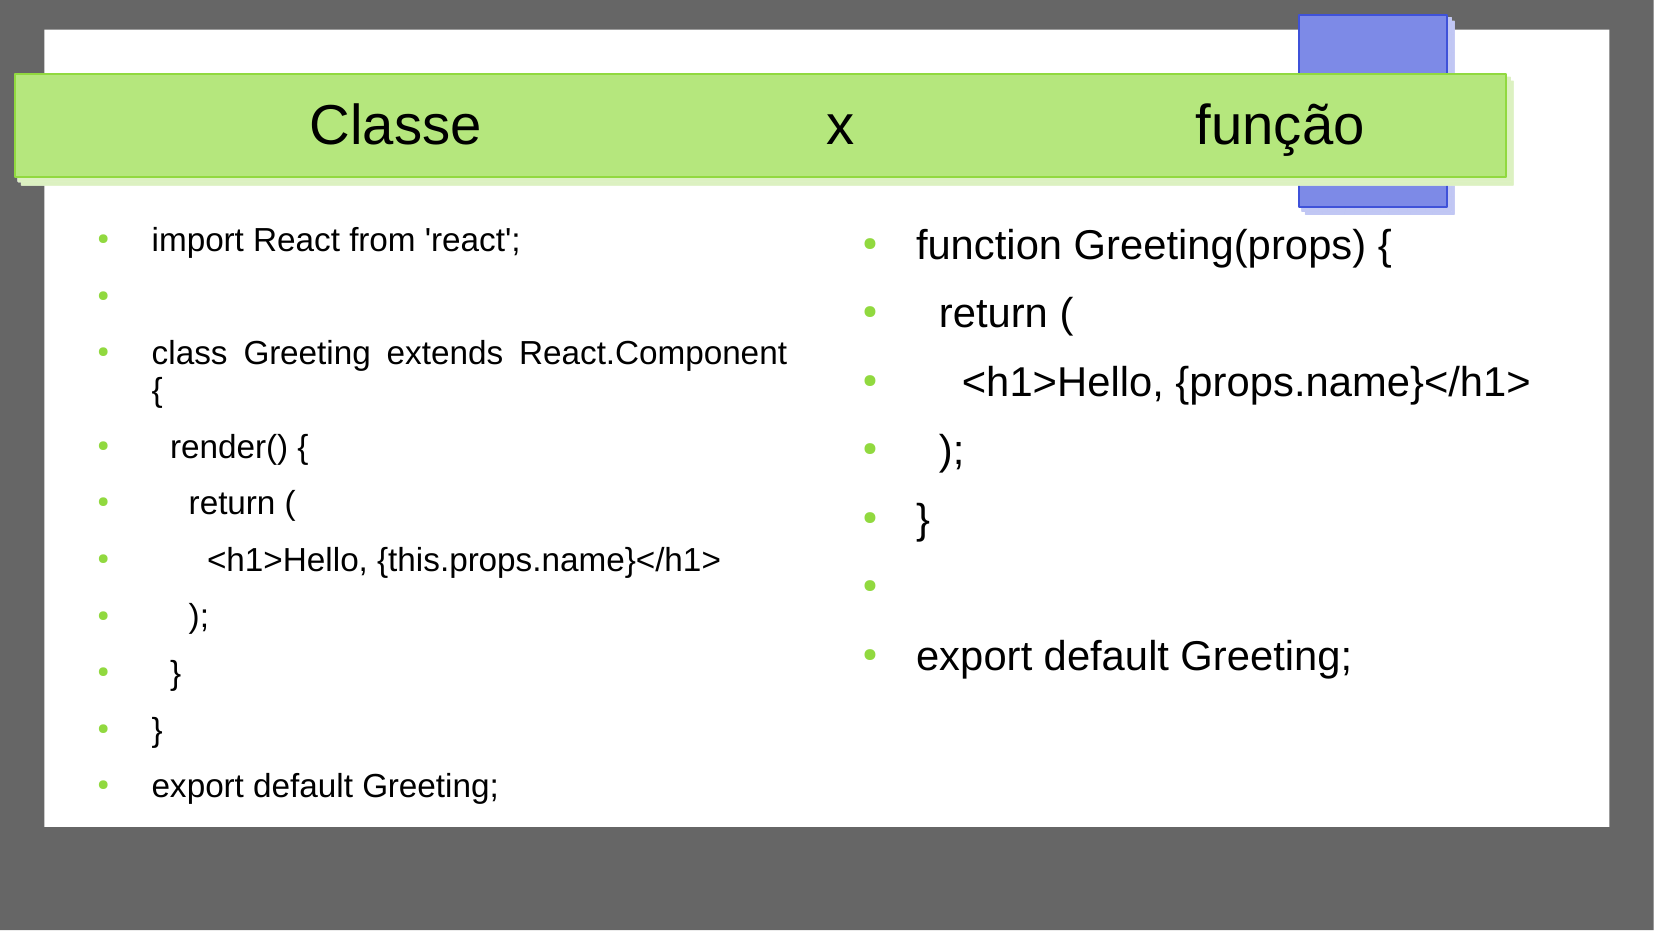

# Classe					x					função
import React from 'react';
class Greeting extends React.Component {
 render() {
 return (
 <h1>Hello, {this.props.name}</h1>
 );
 }
}
export default Greeting;
function Greeting(props) {
 return (
 <h1>Hello, {props.name}</h1>
 );
}
export default Greeting;